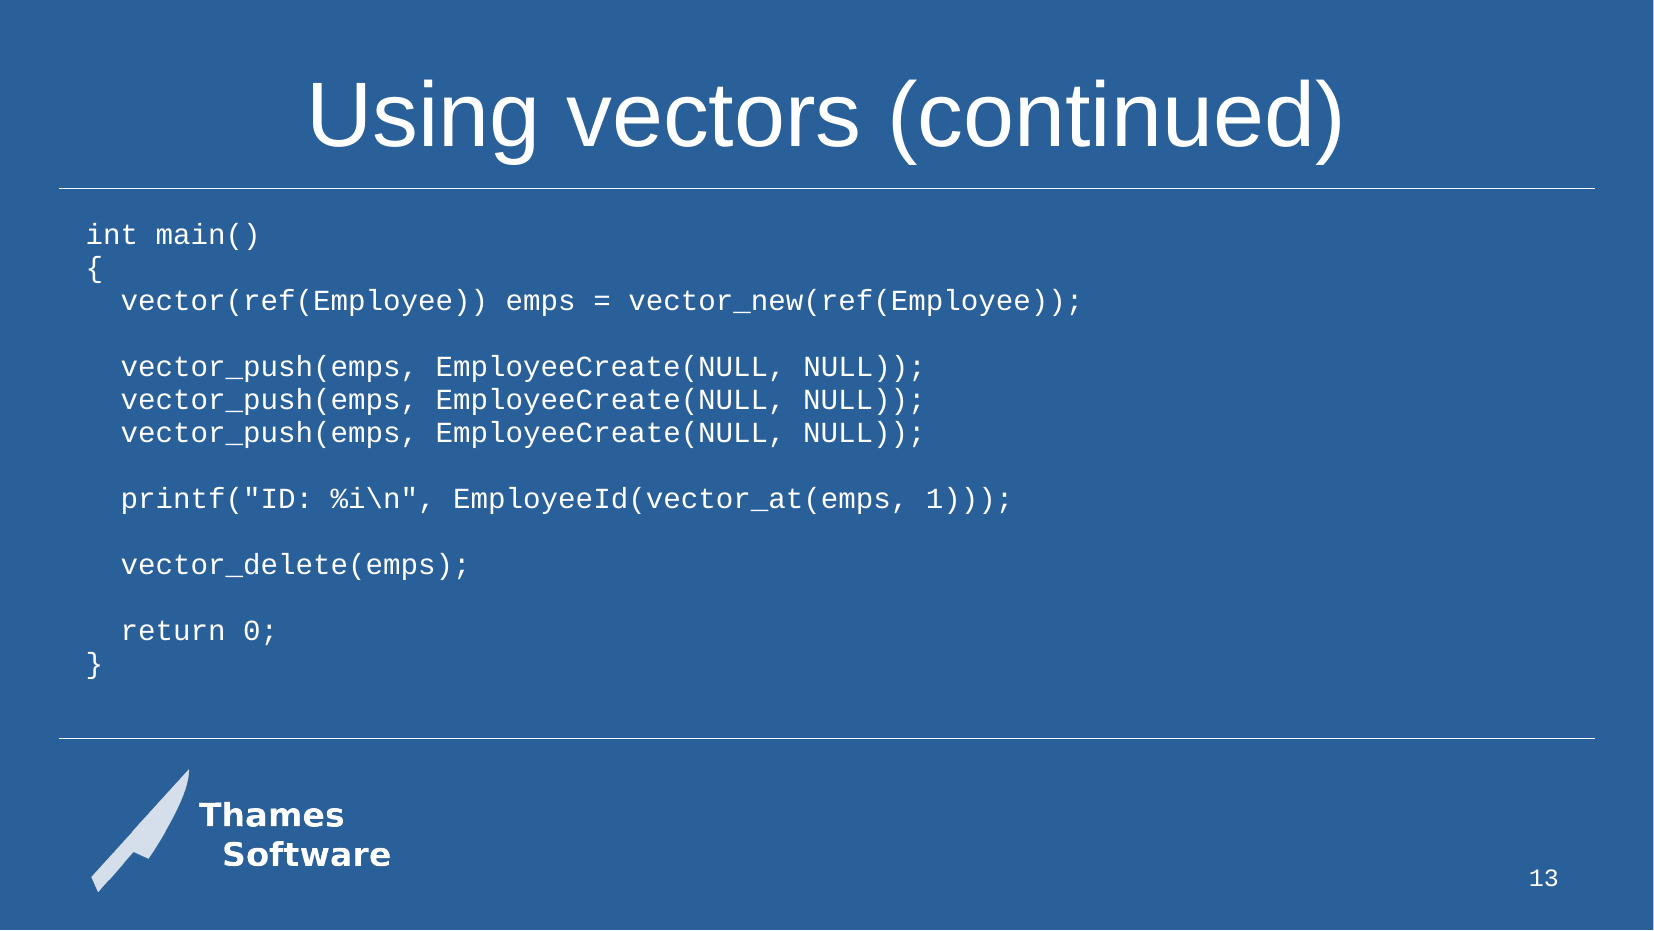

# Using vectors (continued)
int main()
{
 vector(ref(Employee)) emps = vector_new(ref(Employee));
 vector_push(emps, EmployeeCreate(NULL, NULL));
 vector_push(emps, EmployeeCreate(NULL, NULL));
 vector_push(emps, EmployeeCreate(NULL, NULL));
 printf("ID: %i\n", EmployeeId(vector_at(emps, 1)));
 vector_delete(emps);
 return 0;
}